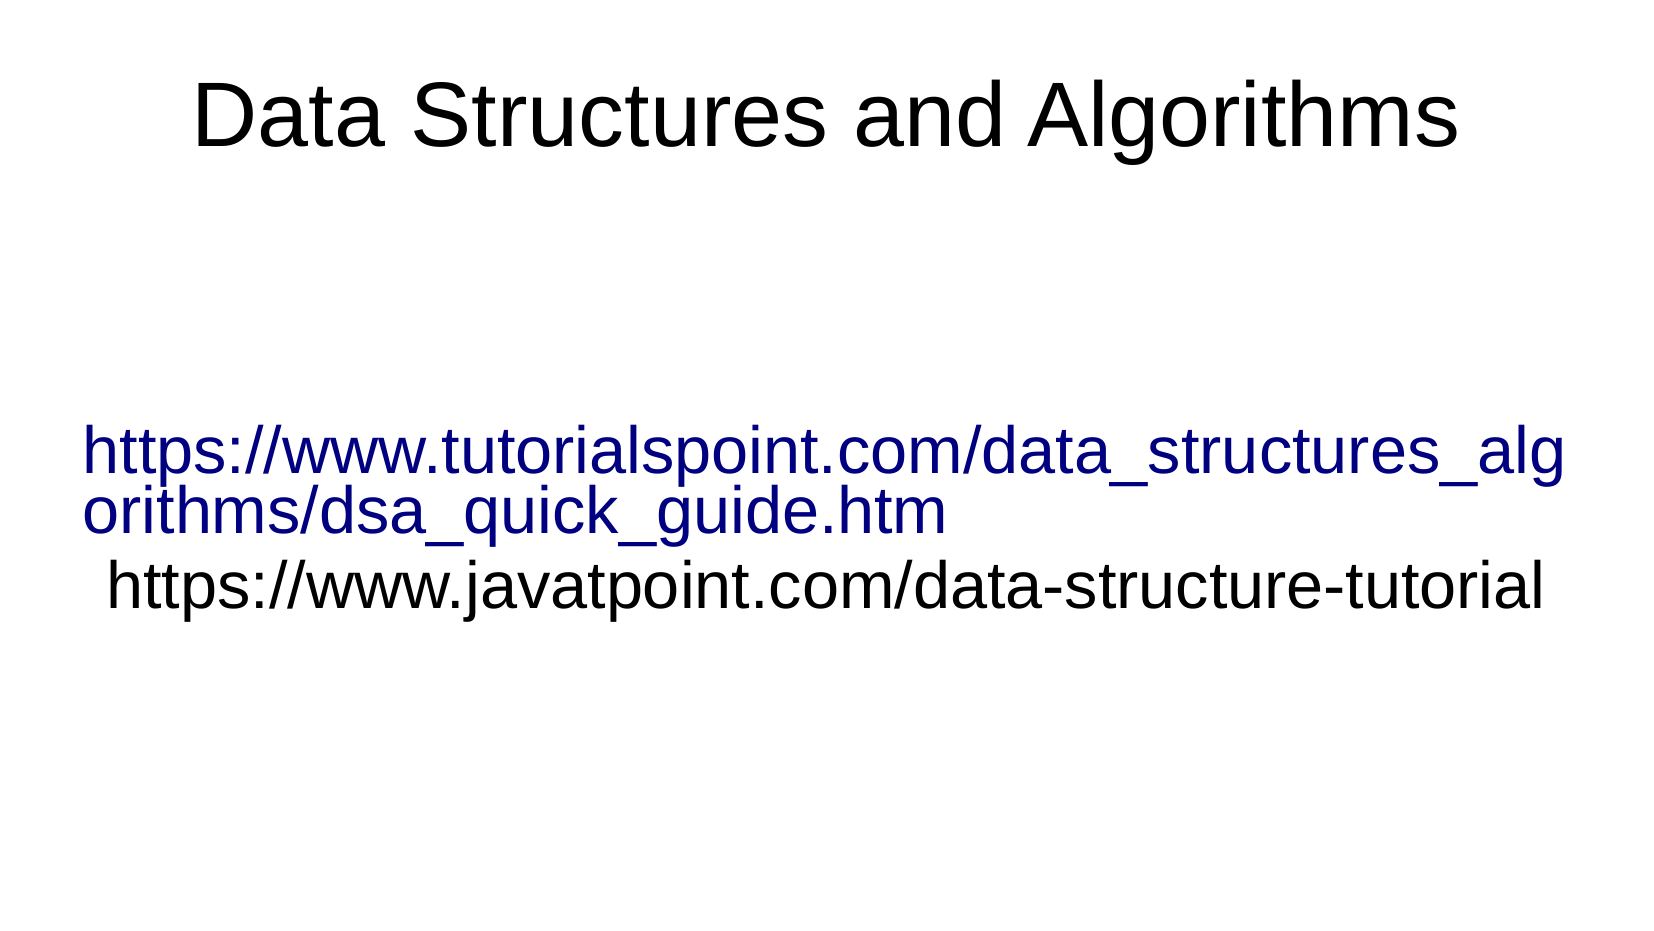

# Data Structures and Algorithms
https://www.tutorialspoint.com/data_structures_algorithms/dsa_quick_guide.htm
https://www.javatpoint.com/data-structure-tutorial